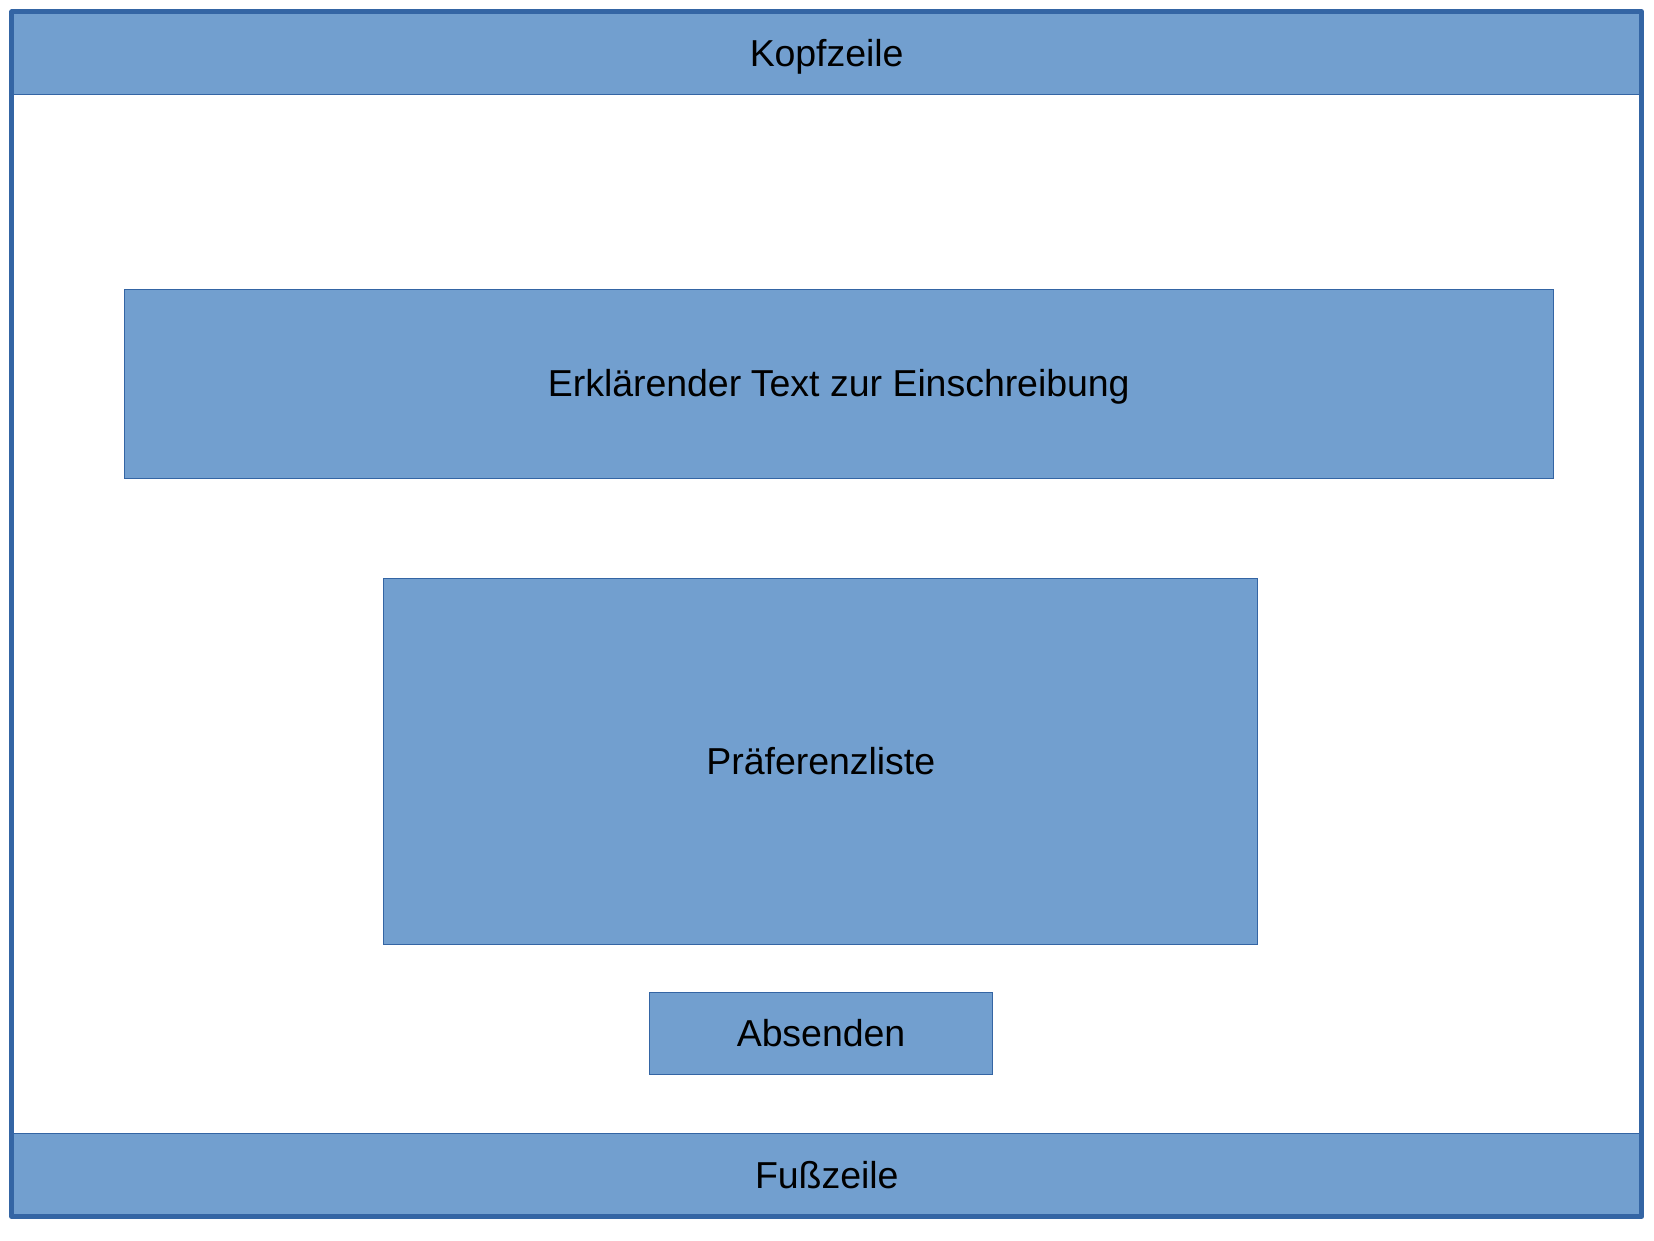

Kopfzeile
Erklärender Text zur Einschreibung
Präferenzliste
Absenden
Fußzeile